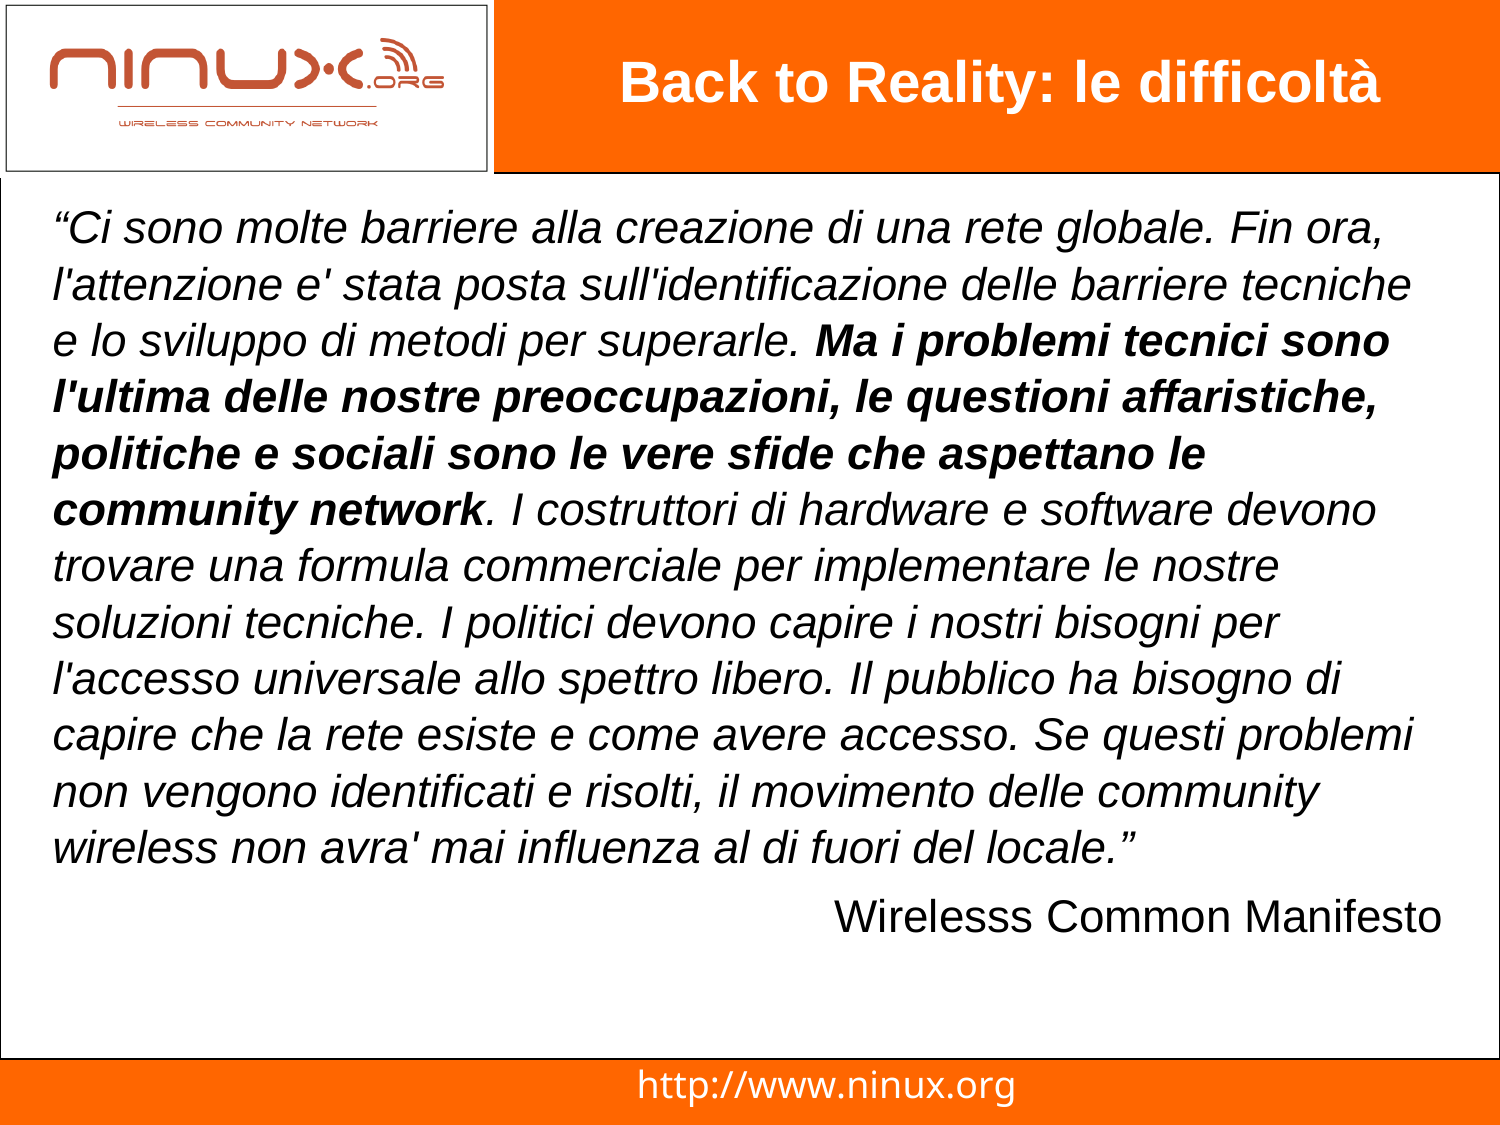

Back to Reality: le difficoltà
# “Ci sono molte barriere alla creazione di una rete globale. Fin ora, l'attenzione e' stata posta sull'identificazione delle barriere tecniche e lo sviluppo di metodi per superarle. Ma i problemi tecnici sono l'ultima delle nostre preoccupazioni, le questioni affaristiche, politiche e sociali sono le vere sfide che aspettano le community network. I costruttori di hardware e software devono trovare una formula commerciale per implementare le nostre soluzioni tecniche. I politici devono capire i nostri bisogni per l'accesso universale allo spettro libero. Il pubblico ha bisogno di capire che la rete esiste e come avere accesso. Se questi problemi non vengono identificati e risolti, il movimento delle community wireless non avra' mai influenza al di fuori del locale.”
Wirelesss Common Manifesto
http://www.ninux.org